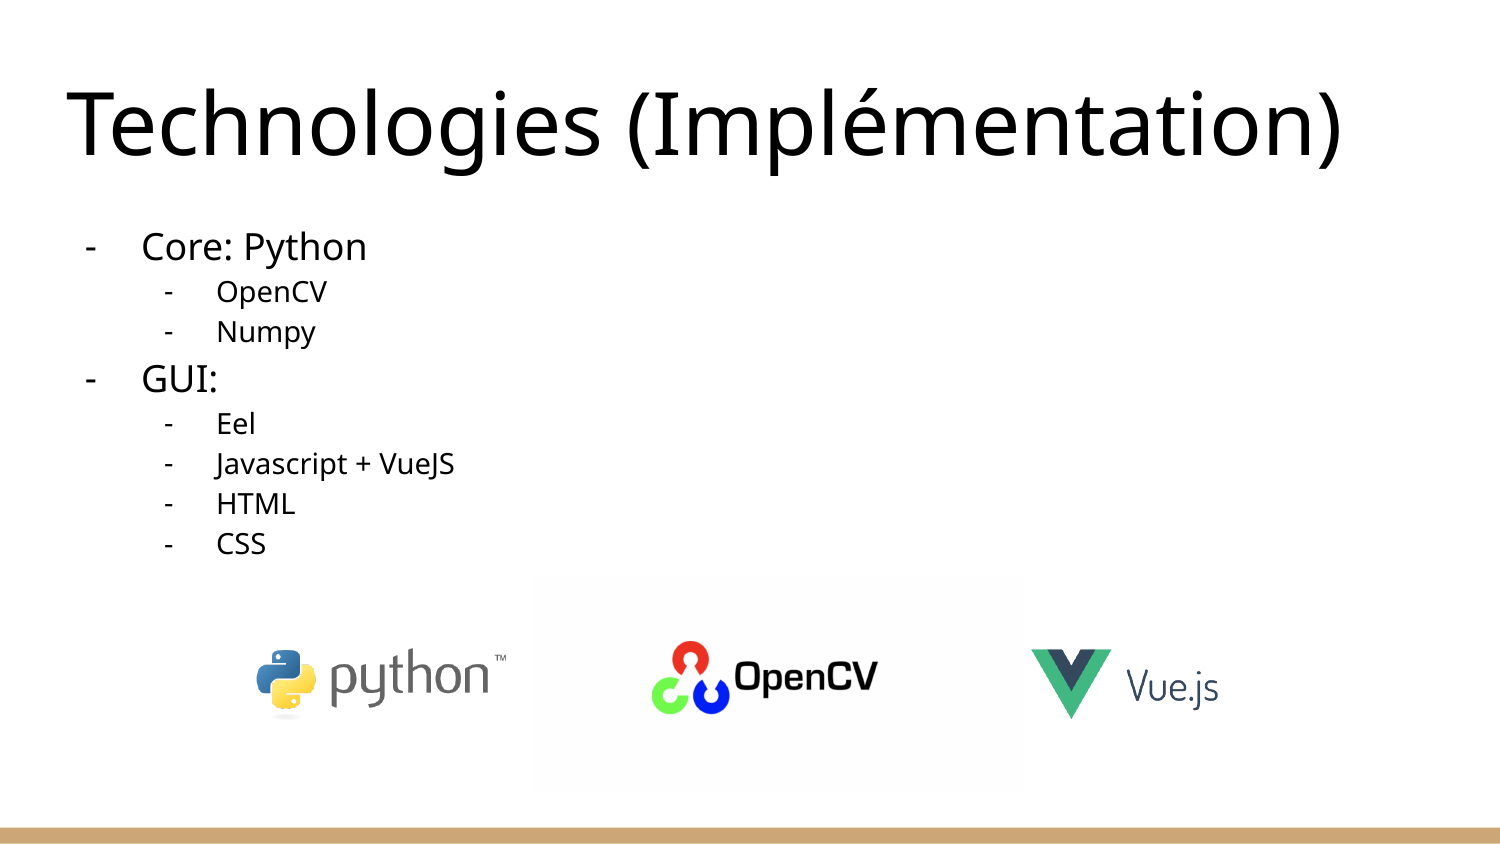

# Technologies (Implémentation)
Core: Python
OpenCV
Numpy
GUI:
Eel
Javascript + VueJS
HTML
CSS